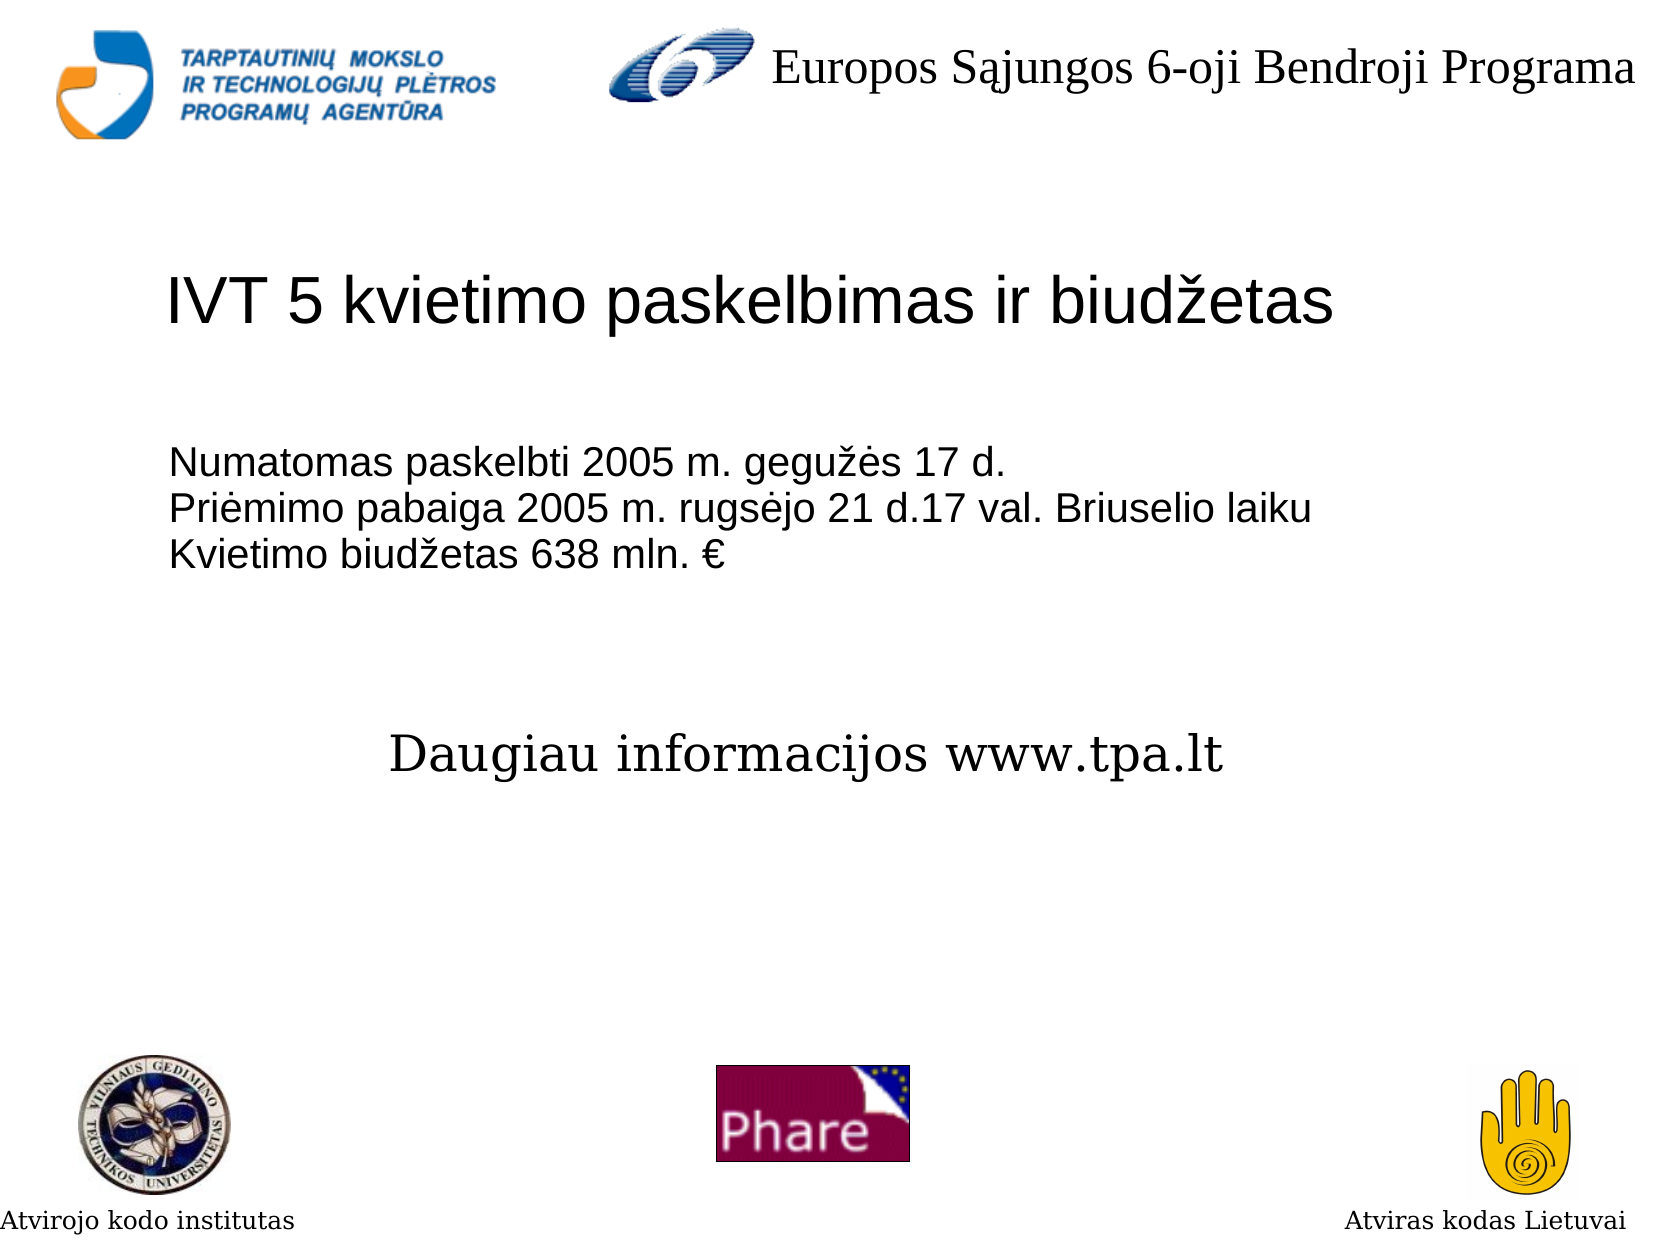

Europos Sąjungos 6-oji Bendroji Programa
IVT 5 kvietimo paskelbimas ir biudžetas
# Numatomas paskelbti 2005 m. gegužės 17 d.
Priėmimo pabaiga 2005 m. rugsėjo 21 d.17 val. Briuselio laiku
Kvietimo biudžetas 638 mln. €
Daugiau informacijos www.tpa.lt
Atvirojo kodo institutas
Atviras kodas Lietuvai